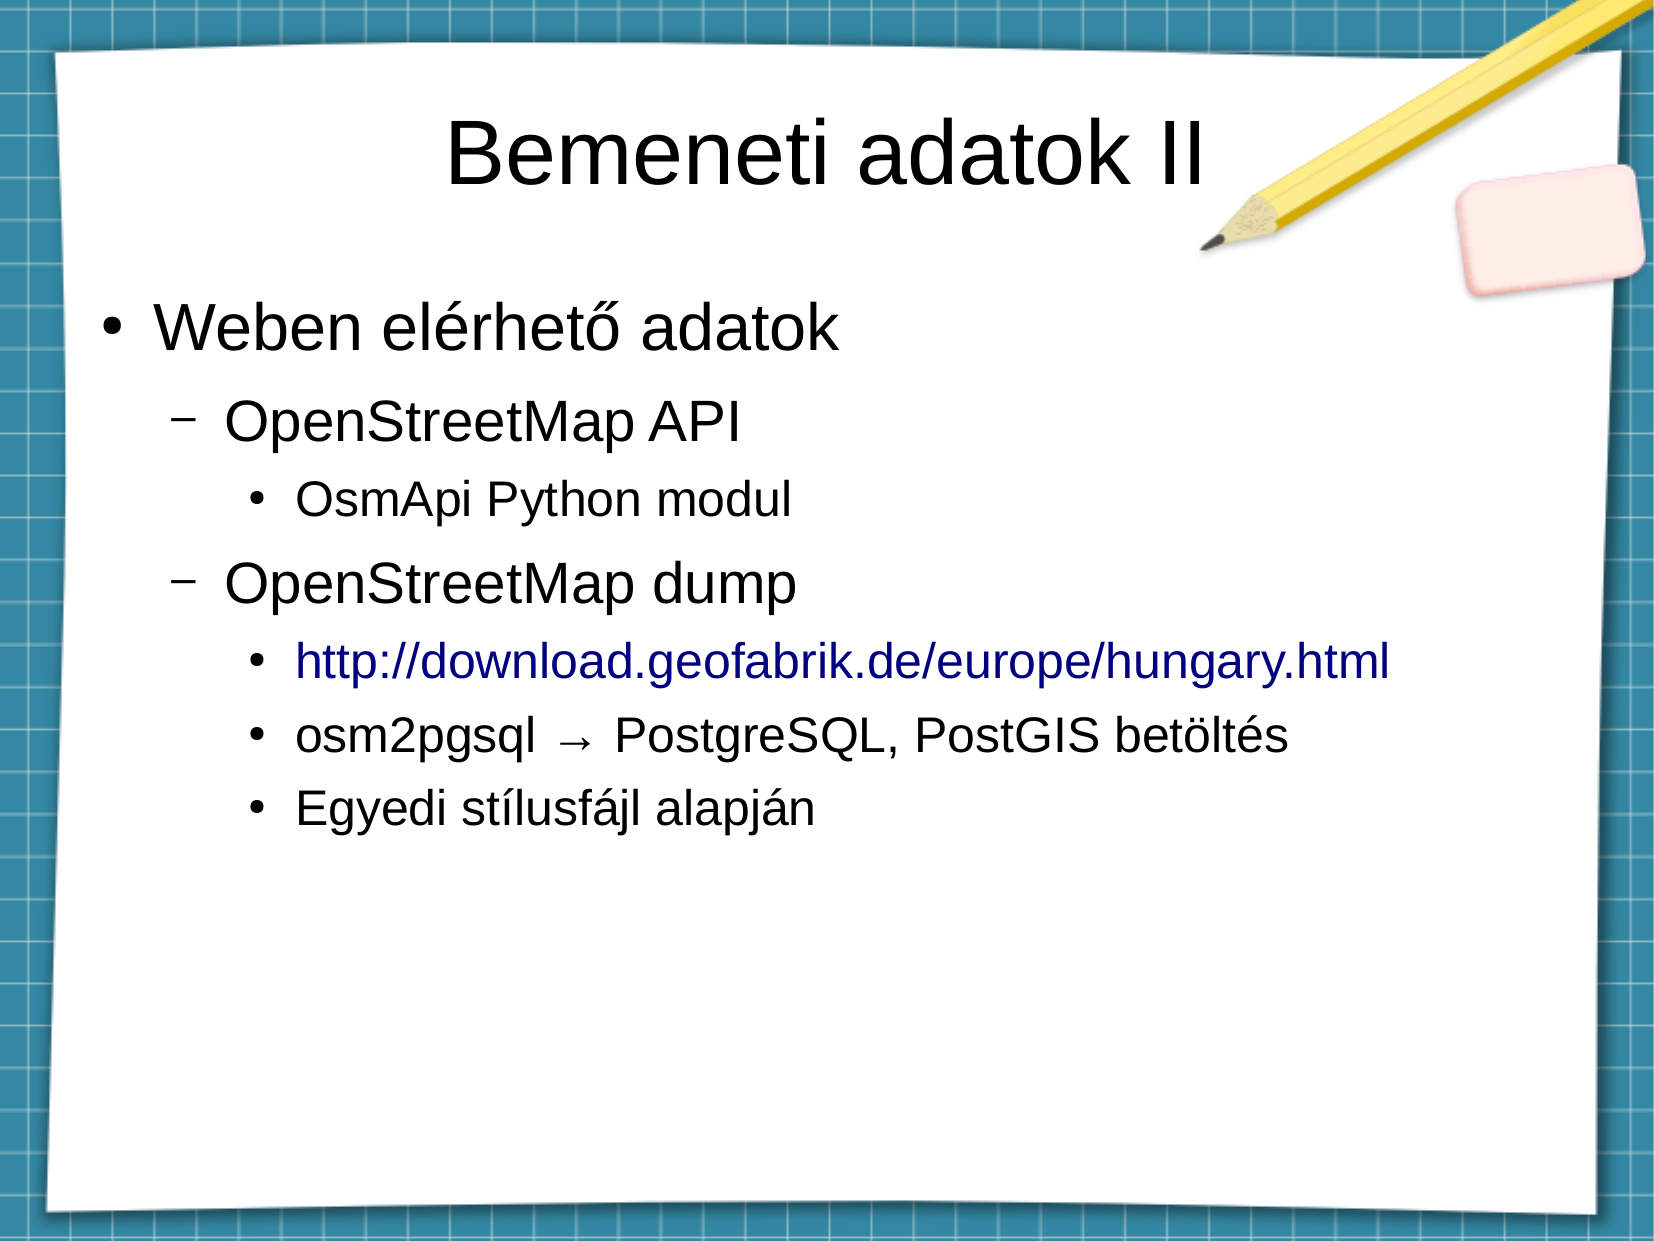

# Bemeneti adatok II
Weben elérhető adatok
OpenStreetMap API
OsmApi Python modul
OpenStreetMap dump
http://download.geofabrik.de/europe/hungary.html
osm2pgsql → PostgreSQL, PostGIS betöltés
Egyedi stílusfájl alapján